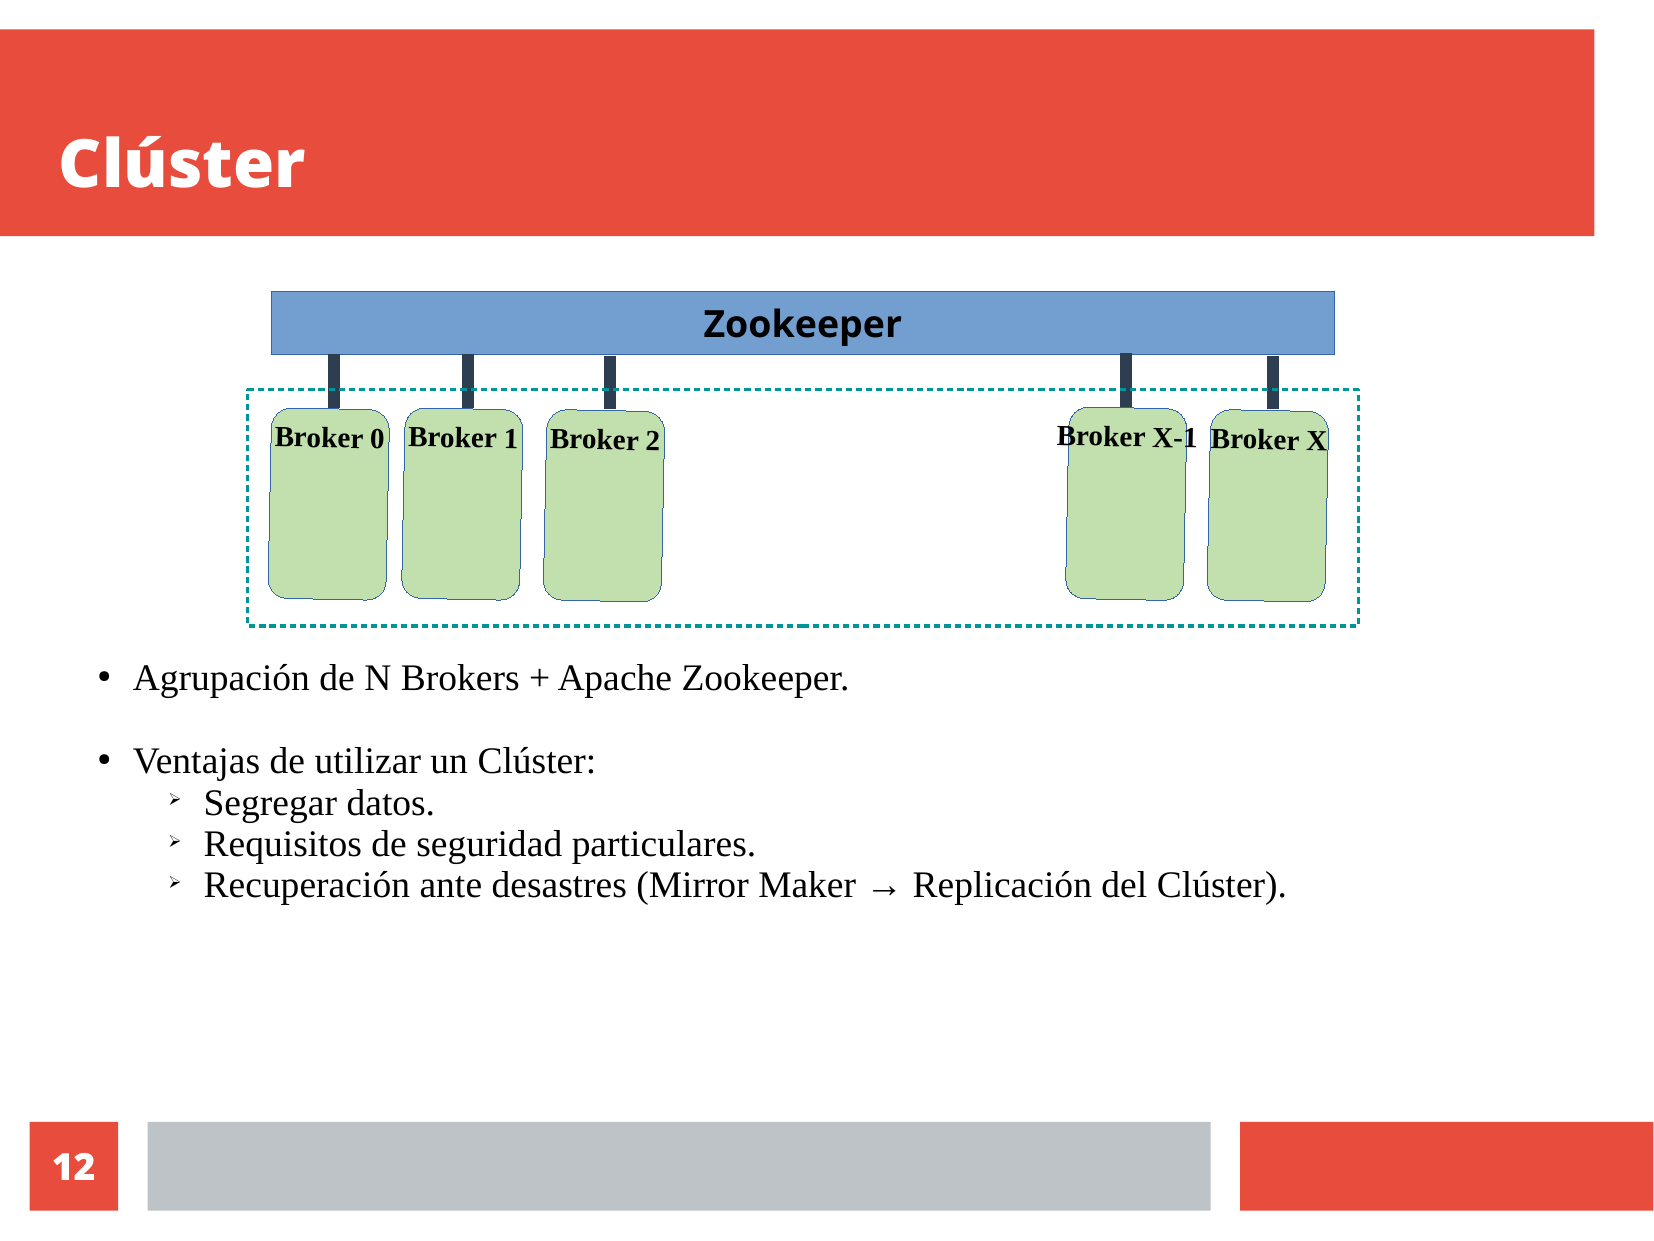

# Clúster
Zookeeper
Broker X-1
Broker 0
Broker 1
Broker 2
Broker X
Agrupación de N Brokers + Apache Zookeeper.
Ventajas de utilizar un Clúster:
Segregar datos.
Requisitos de seguridad particulares.
Recuperación ante desastres (Mirror Maker → Replicación del Clúster).
12